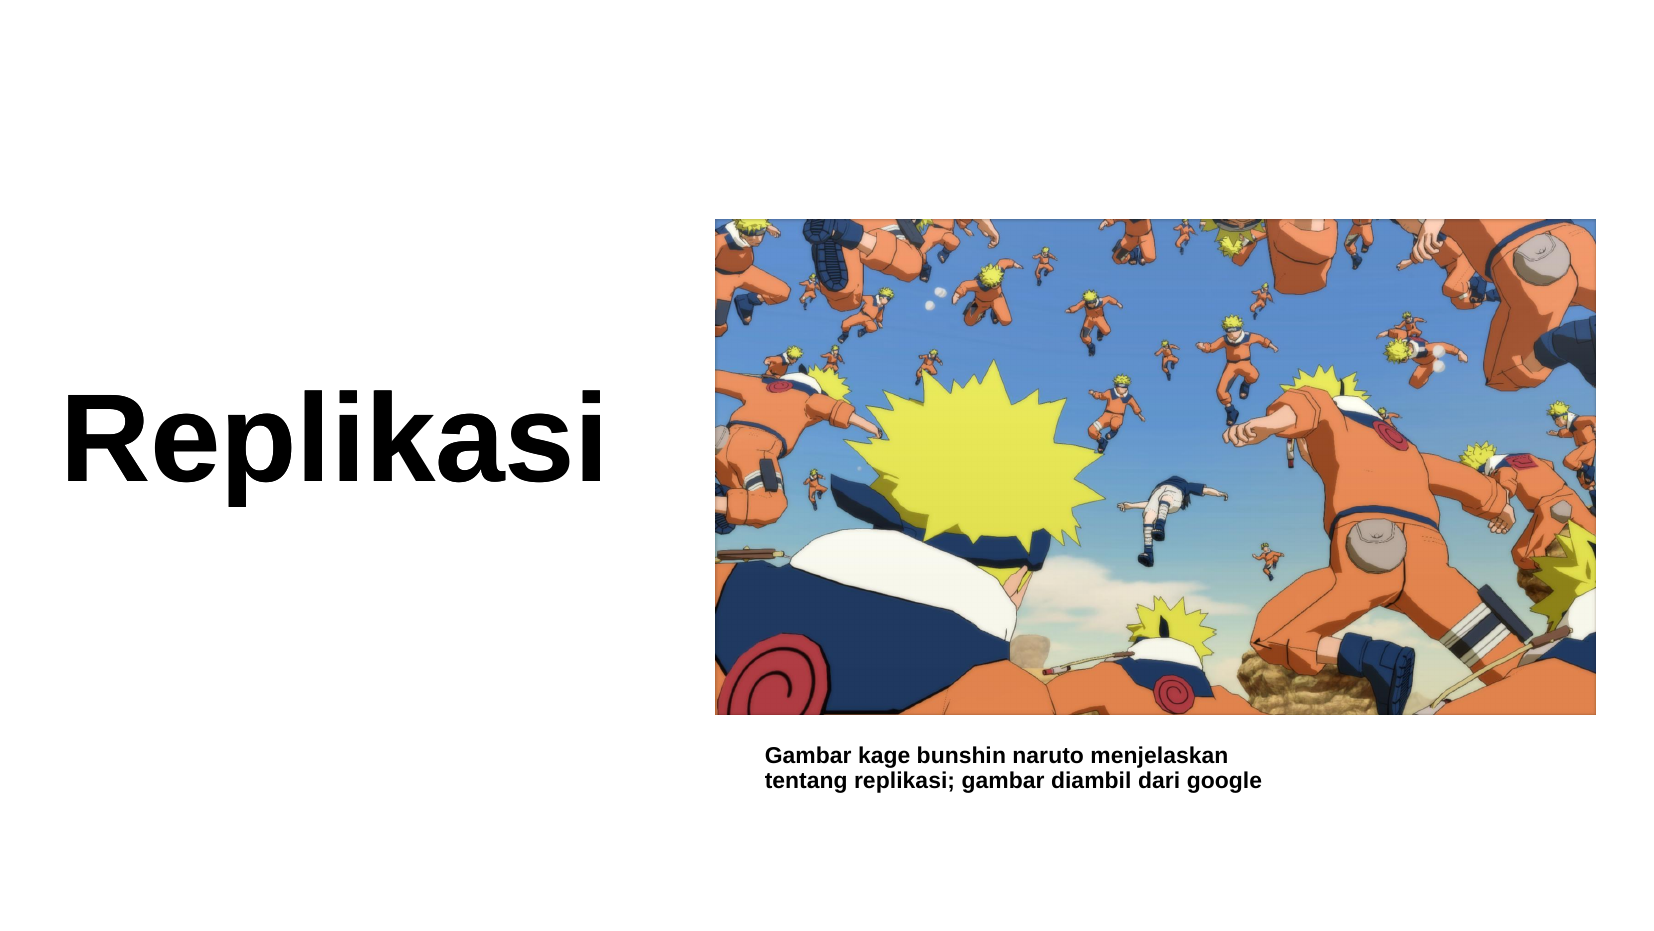

Replikasi
Replikasi
Gambar kage bunshin naruto menjelaskan tentang replikasi; gambar diambil dari google